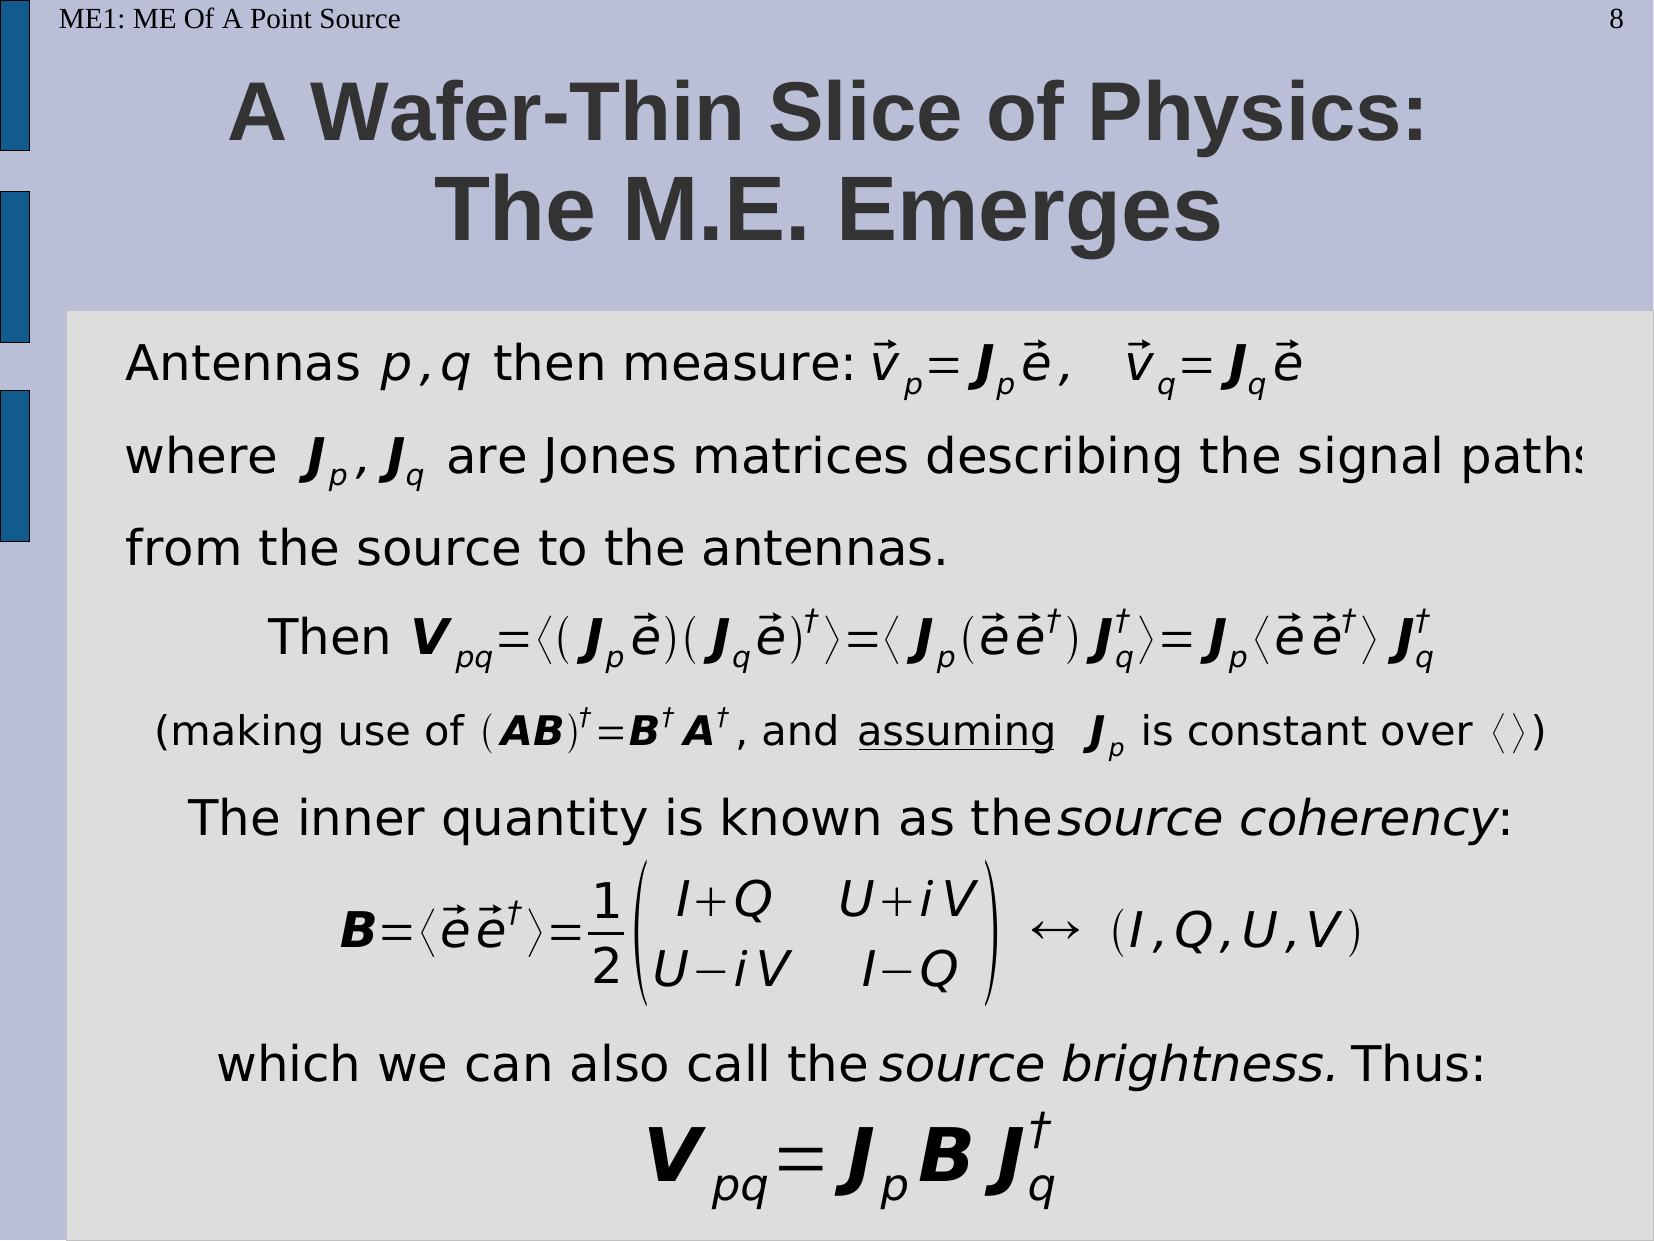

ME1: ME Of A Point Source
8
# A Wafer-Thin Slice of Physics: The M.E. Emerges